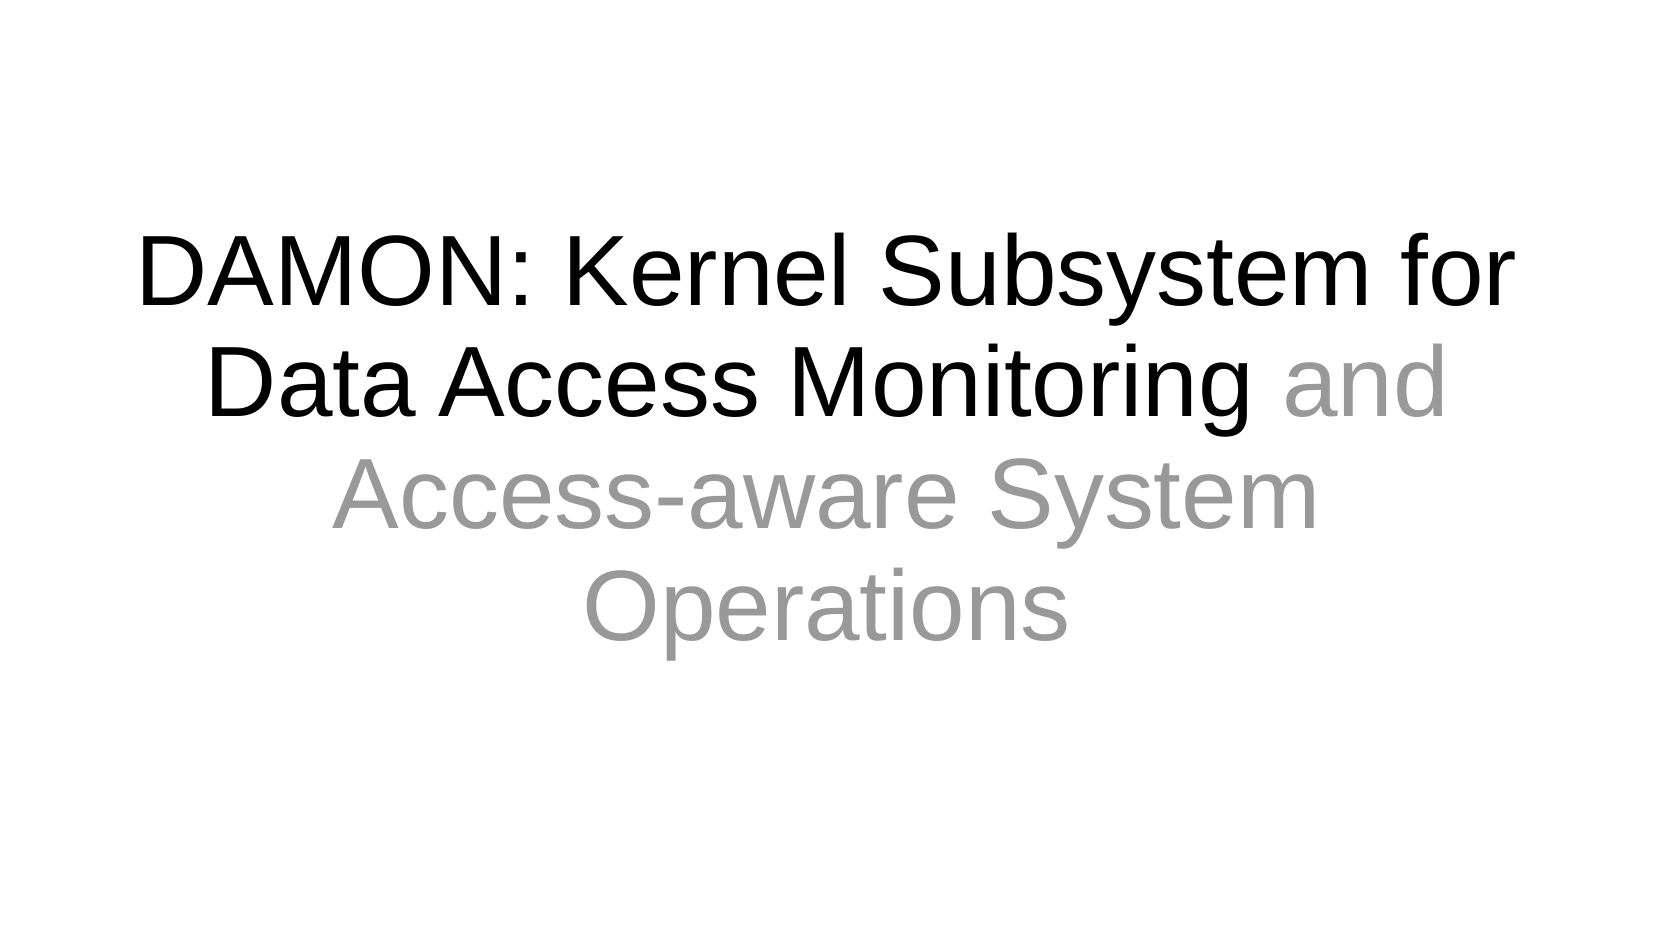

DAMON: Kernel Subsystem for Data Access Monitoring and Access-aware System Operations